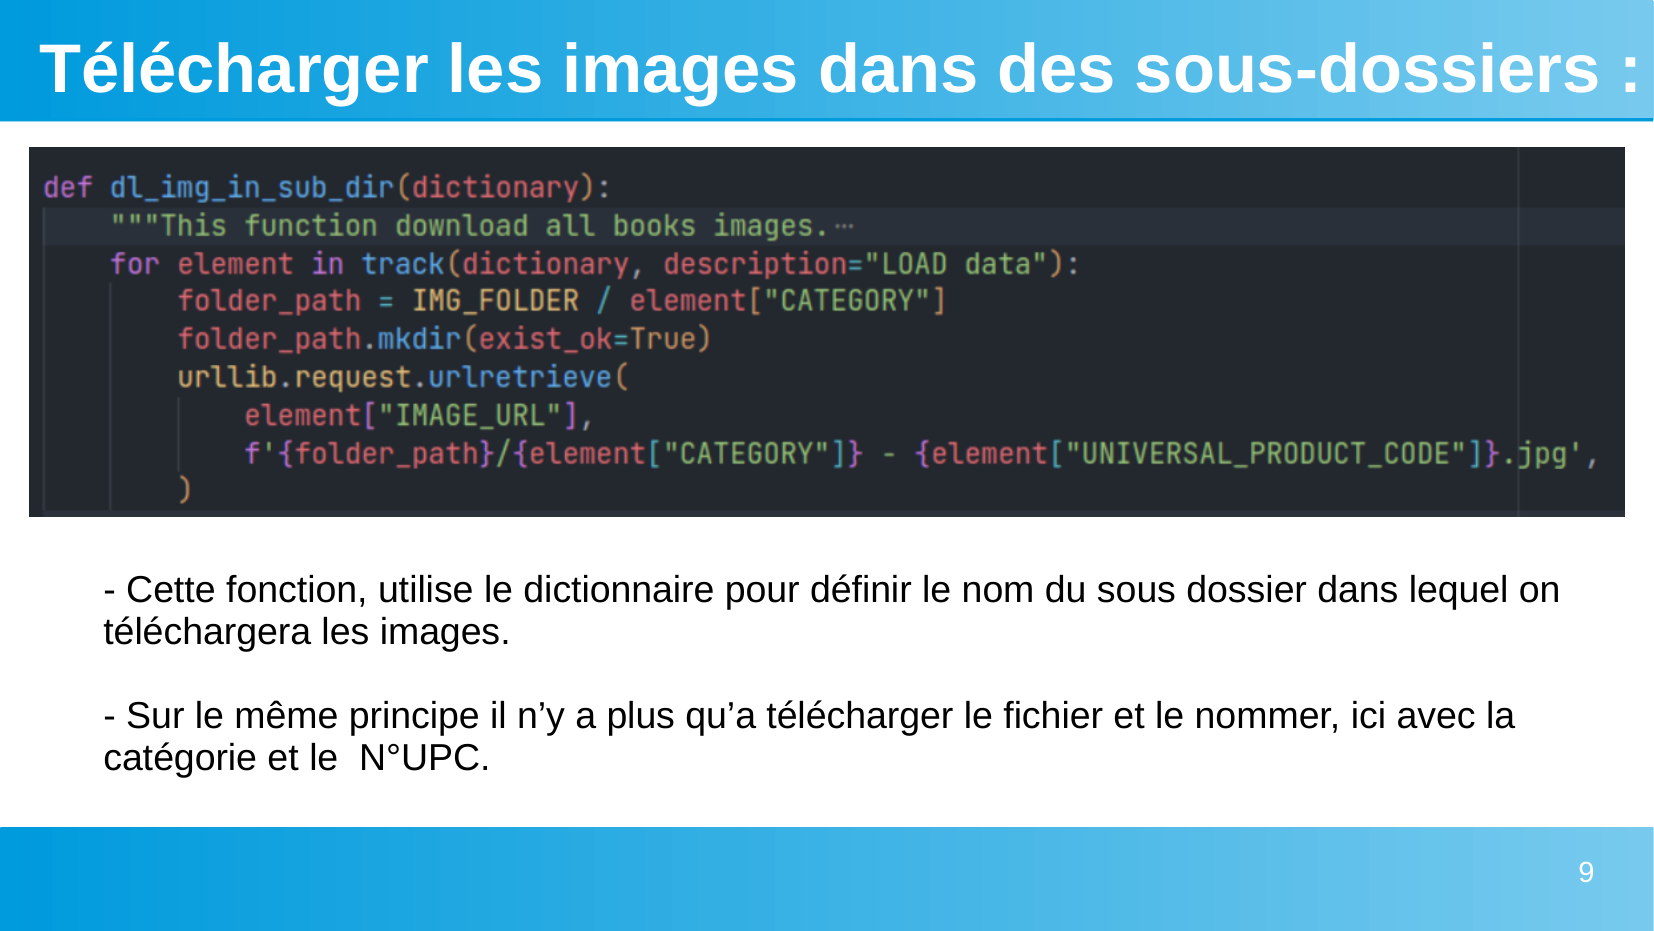

# Télécharger les images dans des sous-dossiers :
- Cette fonction, utilise le dictionnaire pour définir le nom du sous dossier dans lequel on
téléchargera les images.
- Sur le même principe il n’y a plus qu’a télécharger le fichier et le nommer, ici avec la
catégorie et le N°UPC.
9